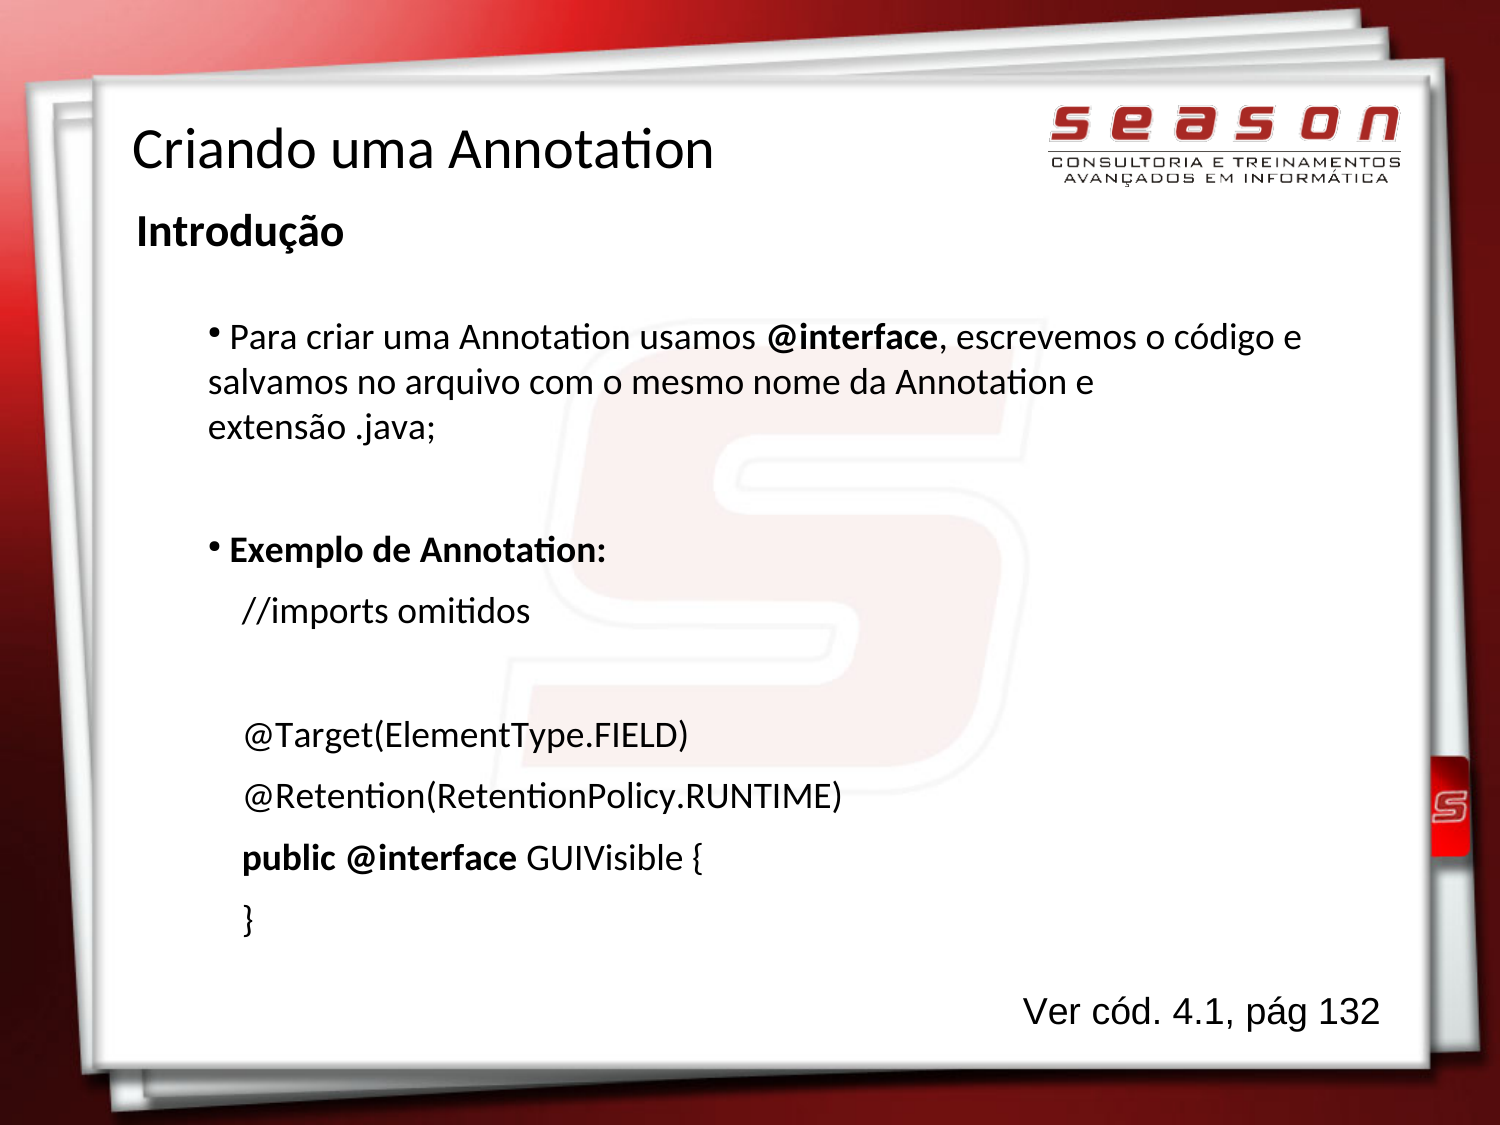

# Criando uma Annotation
Introdução
 Para criar uma Annotation usamos @interface, escrevemos o código e salvamos no arquivo com o mesmo nome da Annotation e extensão .java;
 Exemplo de Annotation:
 //imports omitidos
 @Target(ElementType.FIELD)
 @Retention(RetentionPolicy.RUNTIME)
 public @interface GUIVisible {
 }
Ver cód. 4.1, pág 132